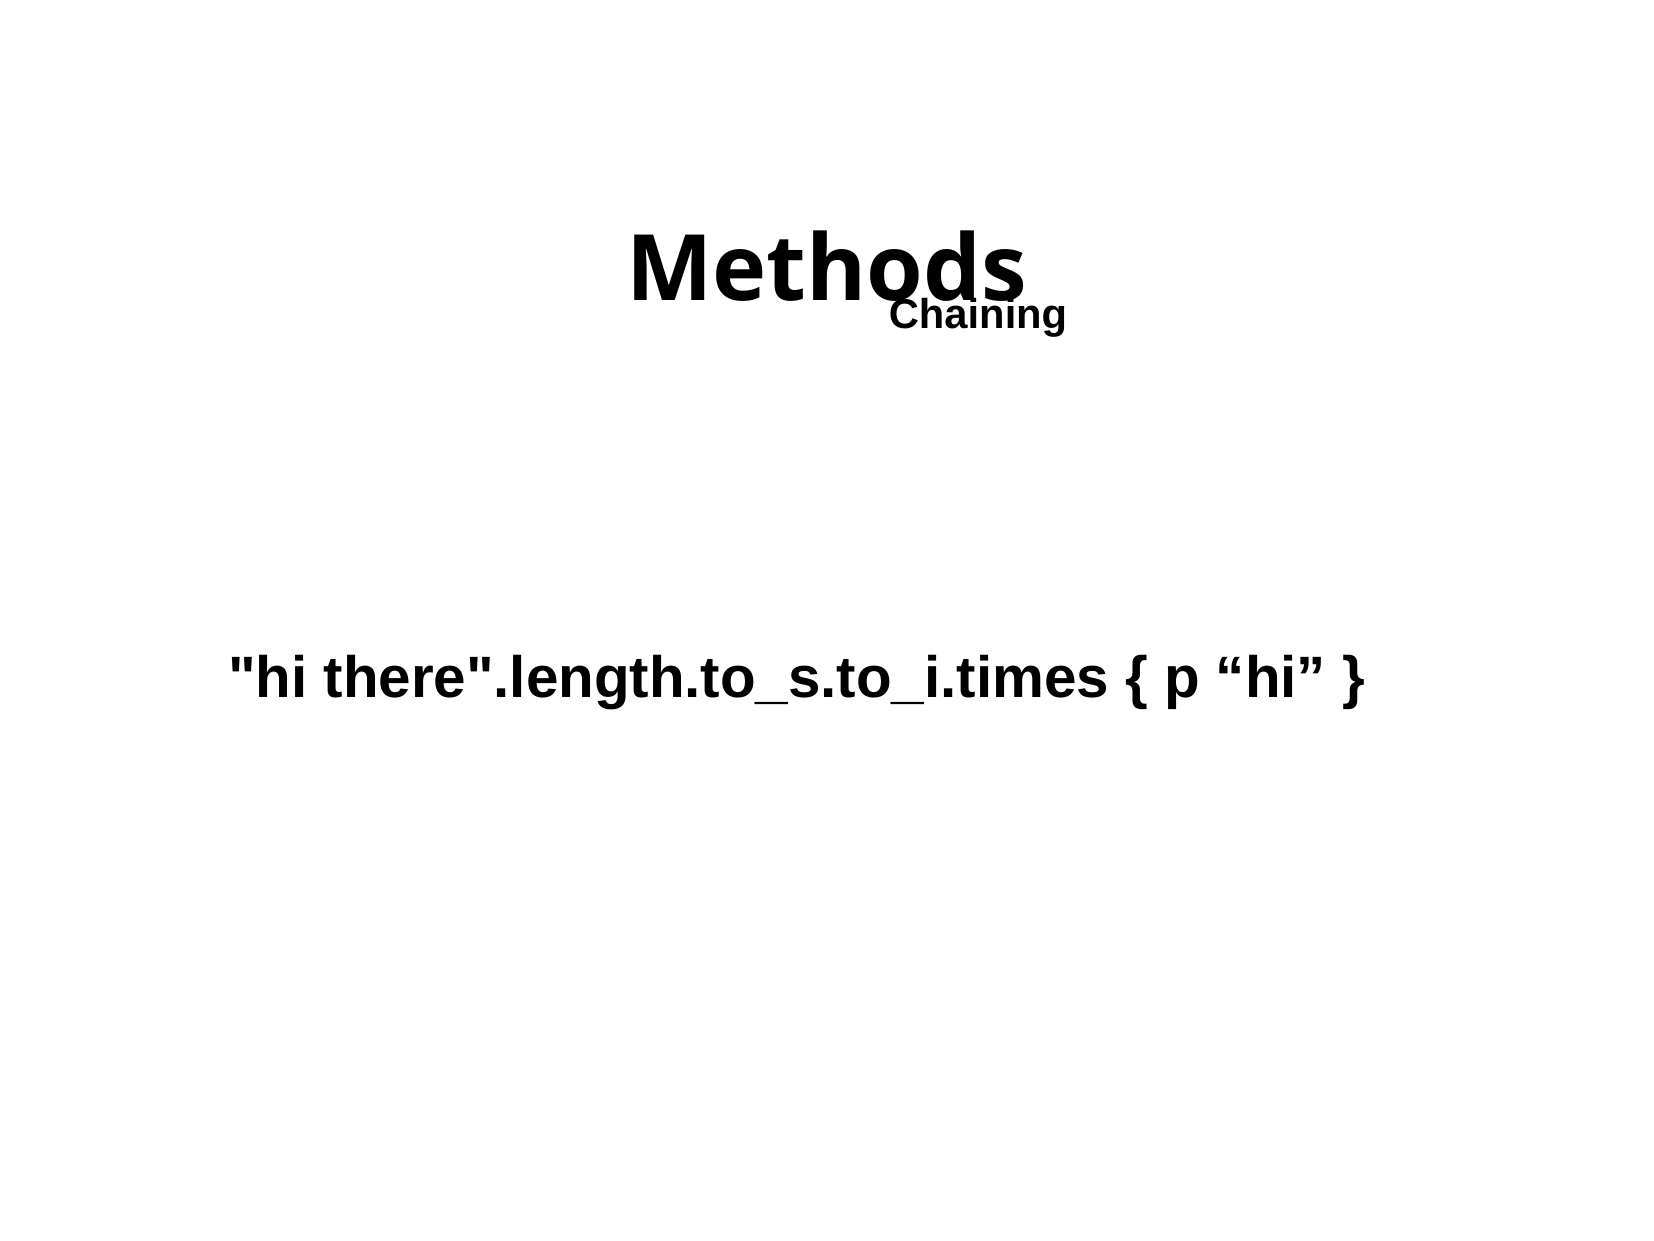

# Methods
Chaining
"hi there".length.to_s.to_i.times { p “hi” }